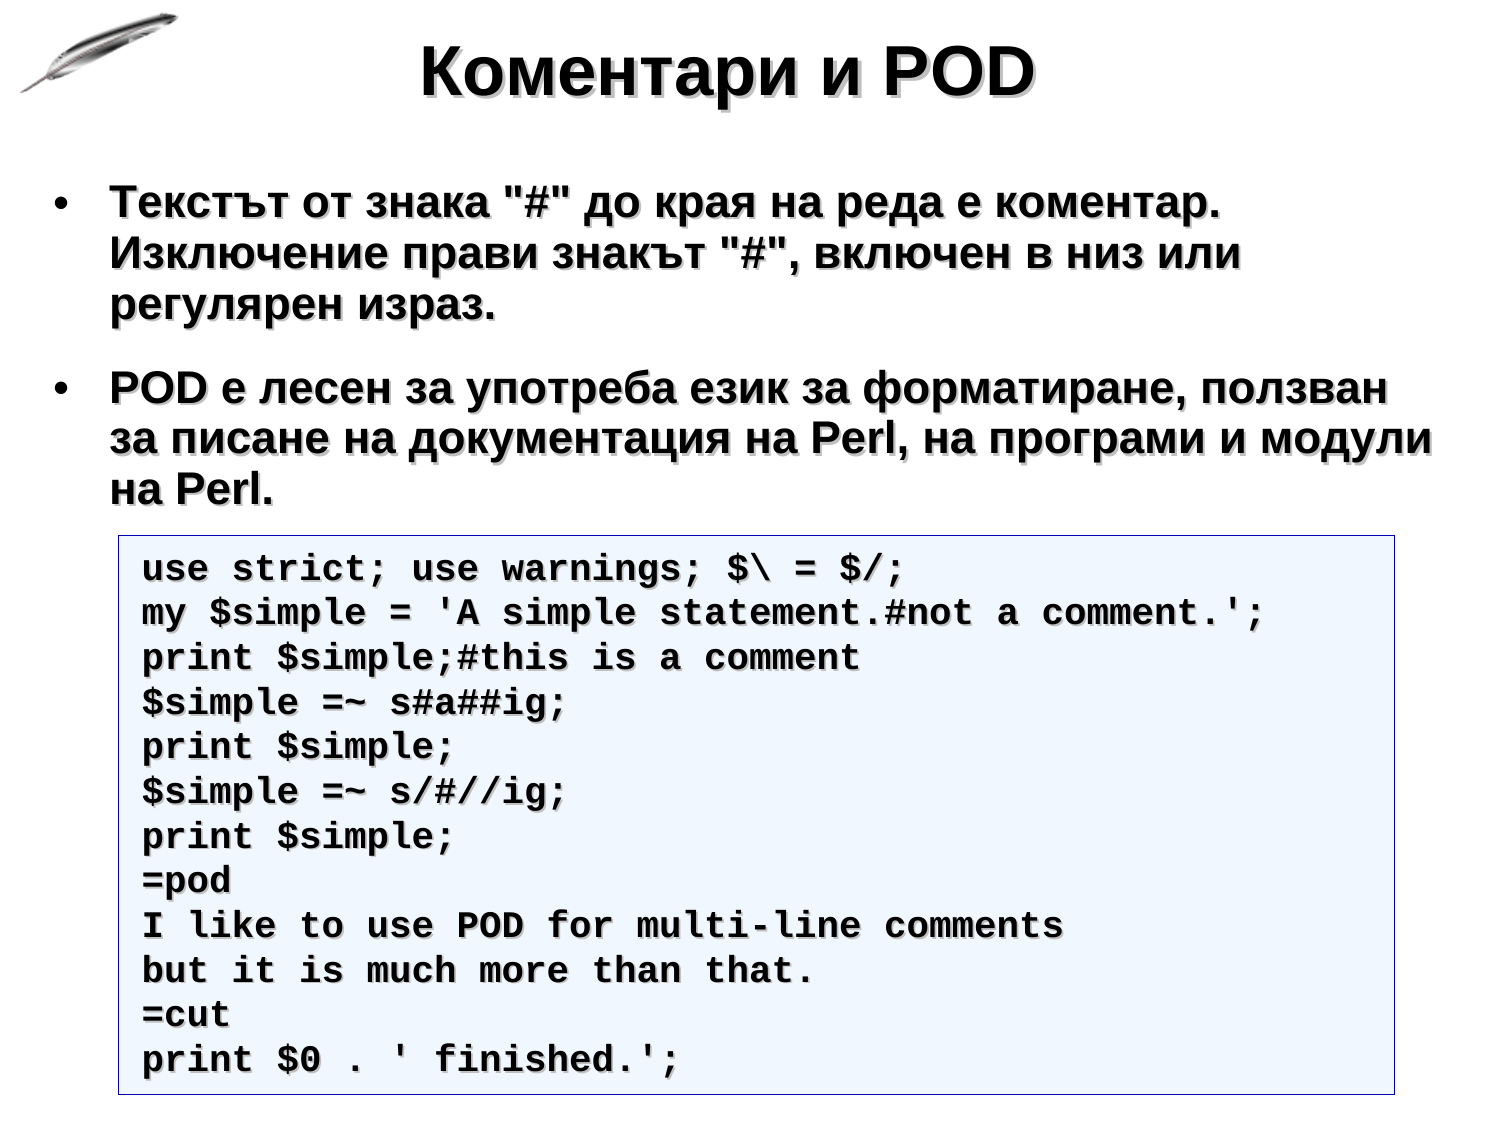

# Коментари и POD
Текстът от знака "#" до края на реда е коментар.
Изключение прави знакът "#", включен в низ или регулярен израз.
POD е лесен за употреба език за форматиране, ползван за писане на документация на Perl, на програми и модули на Perl.
use strict; use warnings; $\ = $/;
my $simple = 'A simple statement.#not a comment.';
print $simple;#this is a comment
$simple =~ s#a##ig;
print $simple;
$simple =~ s/#//ig;
print $simple;
=pod
I like to use POD for multi-line comments
but it is much more than that.
=cut
print $0 . ' finished.';